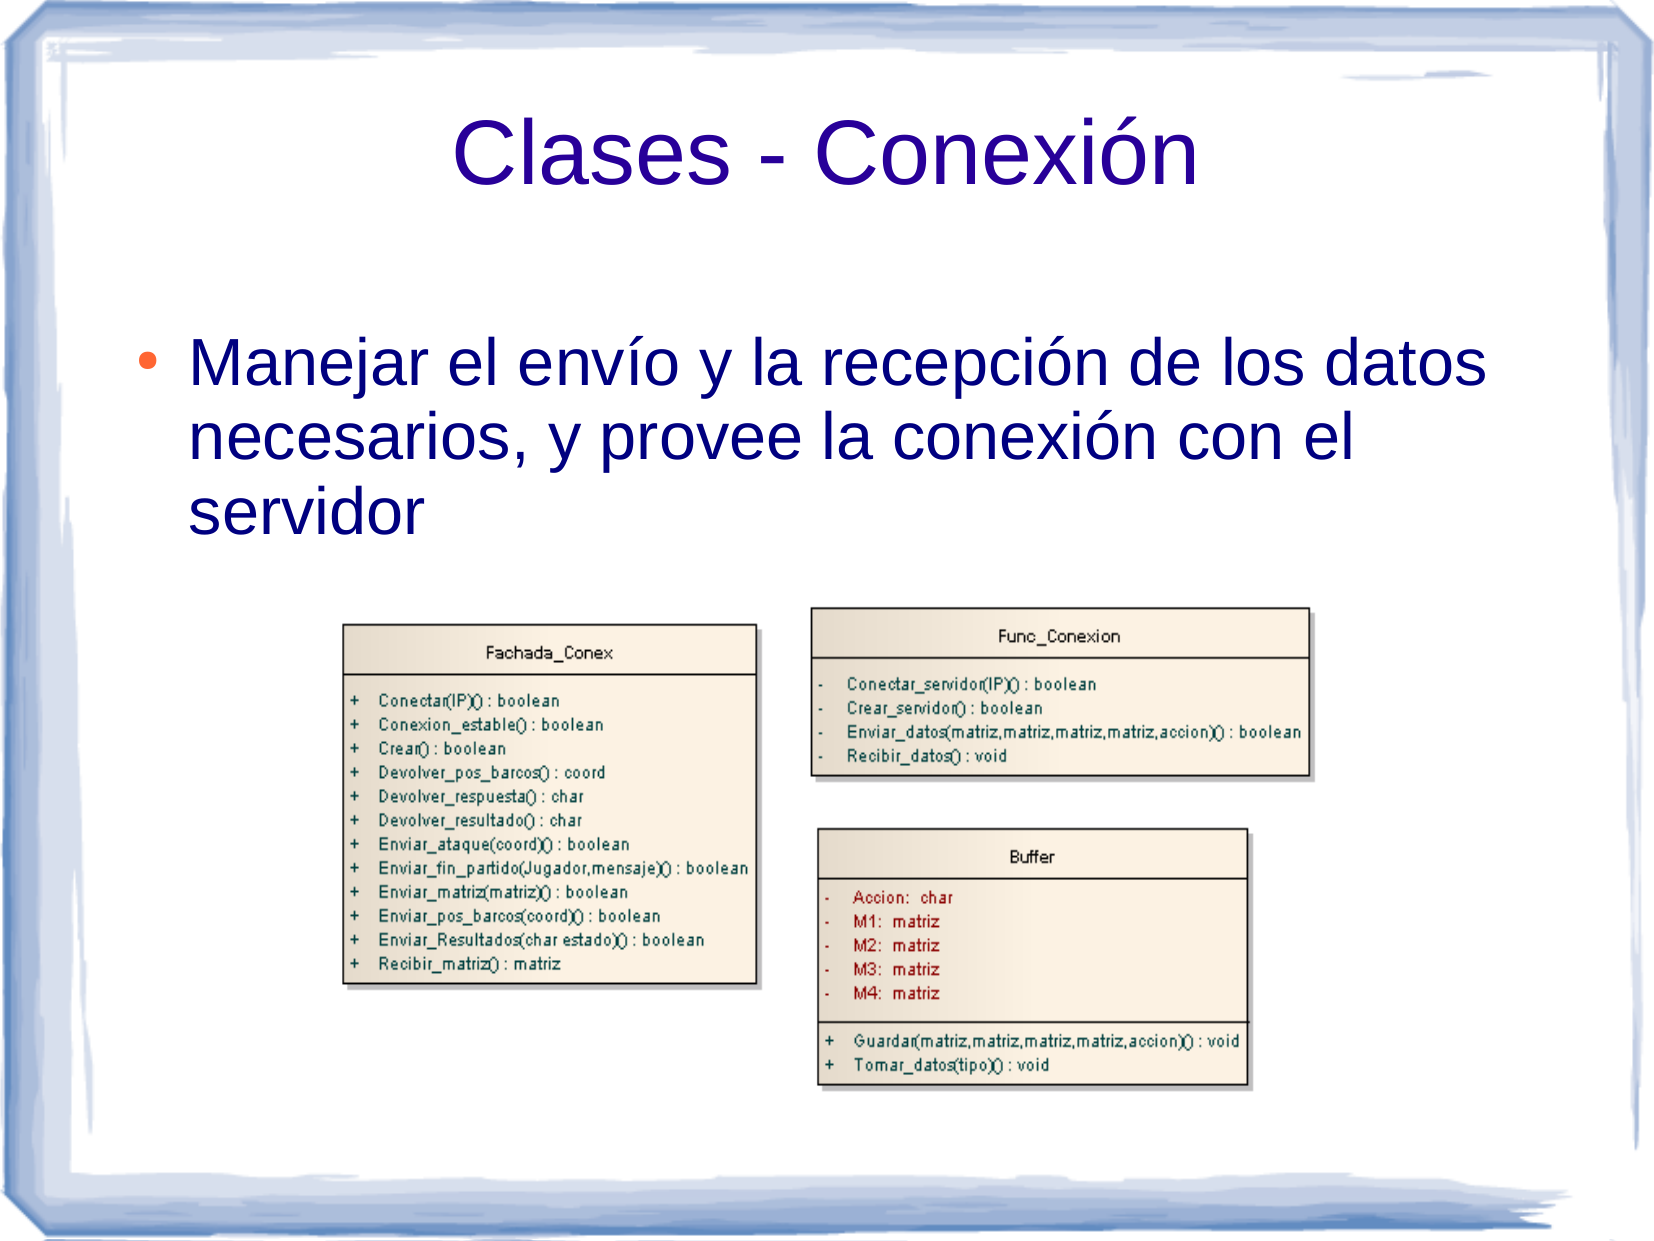

# Clases - Conexión
Manejar el envío y la recepción de los datos necesarios, y provee la conexión con el servidor